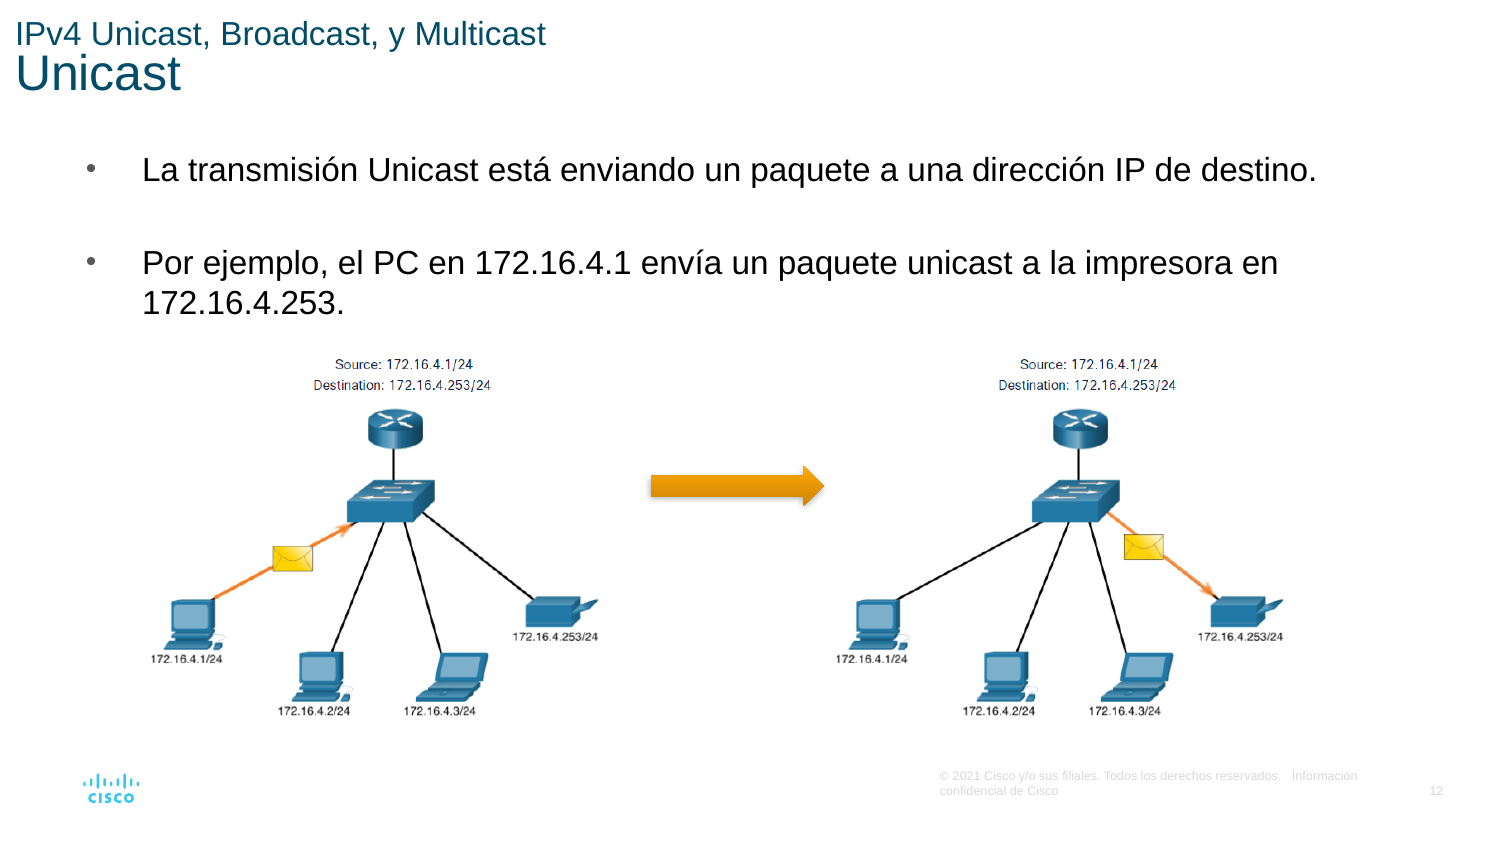

# IPv4 Unicast, Broadcast, y Multicast Unicast
La transmisión Unicast está enviando un paquete a una dirección IP de destino.
Por ejemplo, el PC en 172.16.4.1 envía un paquete unicast a la impresora en 172.16.4.253.